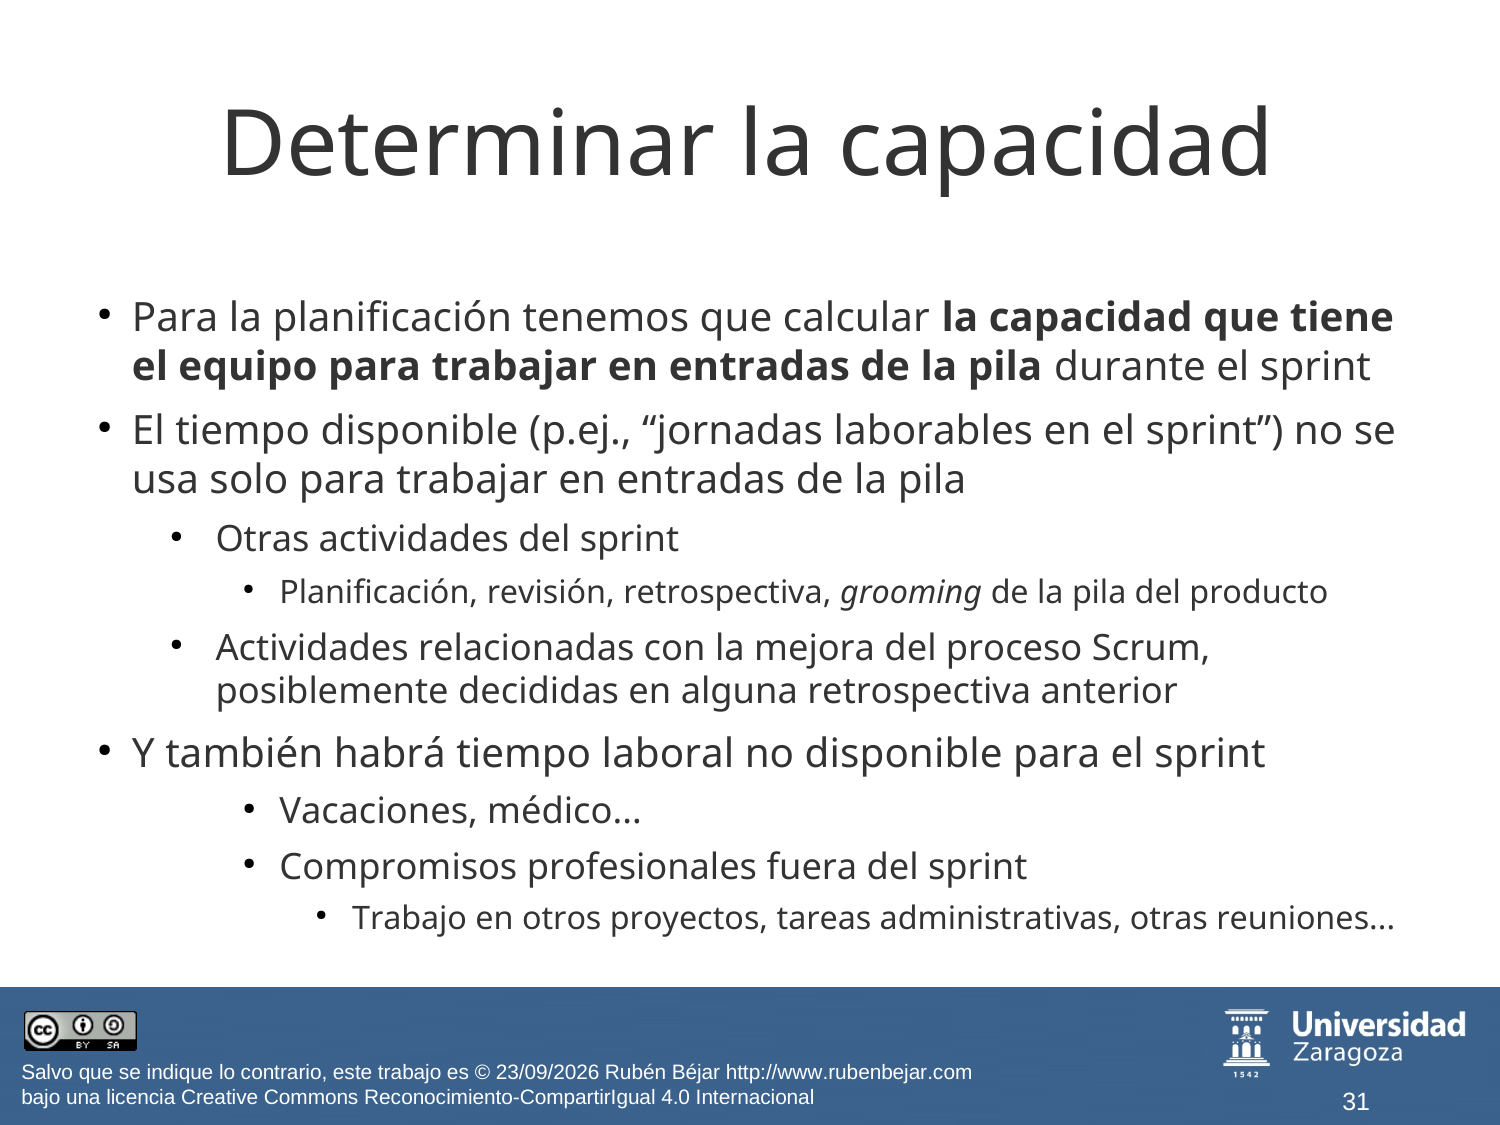

# Determinar la capacidad
Para la planificación tenemos que calcular la capacidad que tiene el equipo para trabajar en entradas de la pila durante el sprint
El tiempo disponible (p.ej., “jornadas laborables en el sprint”) no se usa solo para trabajar en entradas de la pila
Otras actividades del sprint
Planificación, revisión, retrospectiva, grooming de la pila del producto
Actividades relacionadas con la mejora del proceso Scrum, posiblemente decididas en alguna retrospectiva anterior
Y también habrá tiempo laboral no disponible para el sprint
Vacaciones, médico...
Compromisos profesionales fuera del sprint
Trabajo en otros proyectos, tareas administrativas, otras reuniones...